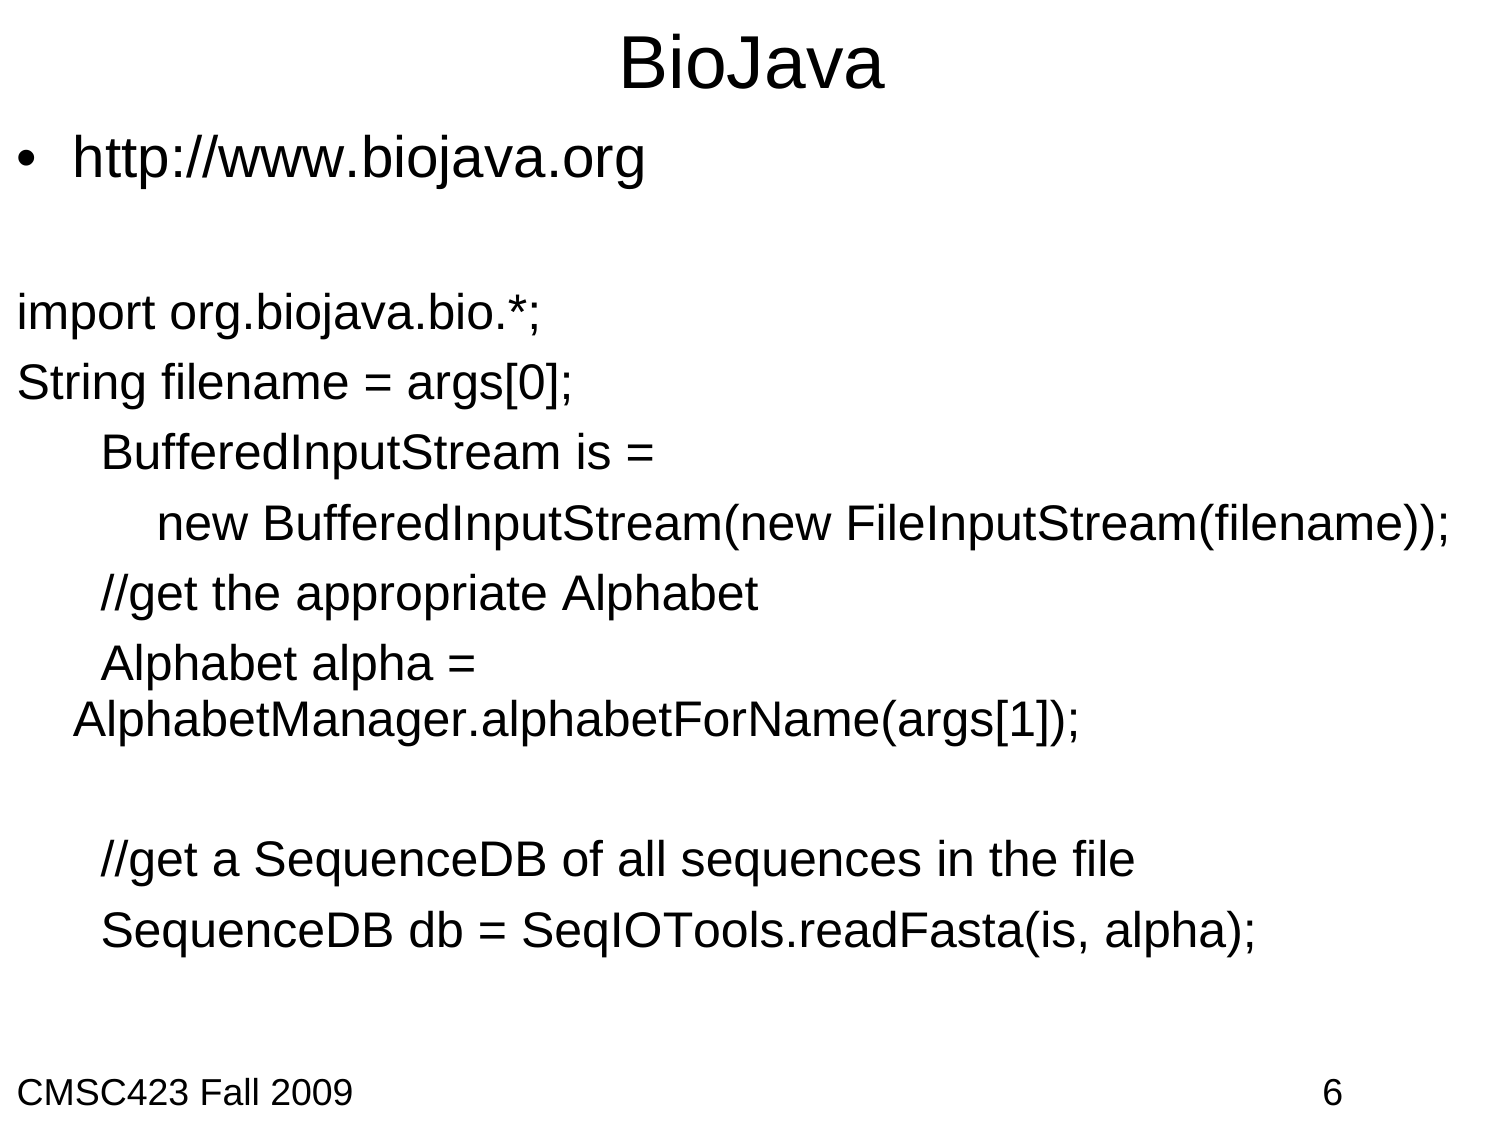

# BioJava
http://www.biojava.org
import org.biojava.bio.*;
String filename = args[0];
 BufferedInputStream is =
 new BufferedInputStream(new FileInputStream(filename));
 //get the appropriate Alphabet
 Alphabet alpha = AlphabetManager.alphabetForName(args[1]);
 //get a SequenceDB of all sequences in the file
 SequenceDB db = SeqIOTools.readFasta(is, alpha);
CMSC423 Fall 2009
6